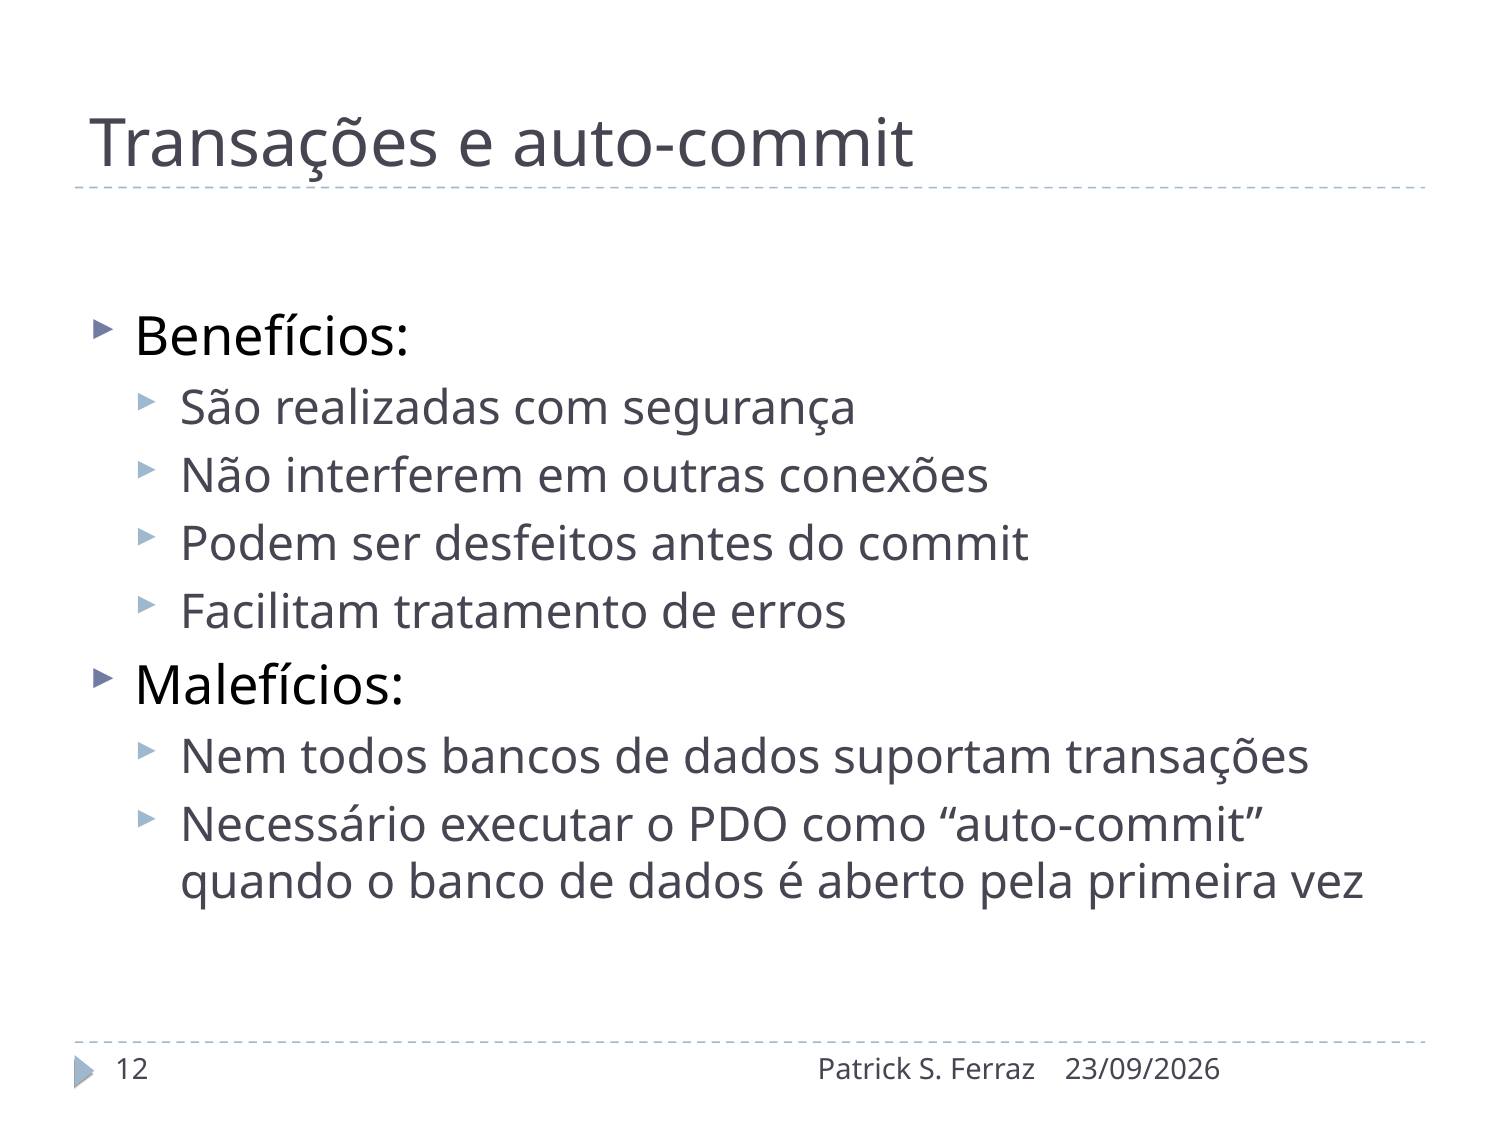

# Transações e auto-commit
Benefícios:
São realizadas com segurança
Não interferem em outras conexões
Podem ser desfeitos antes do commit
Facilitam tratamento de erros
Malefícios:
Nem todos bancos de dados suportam transações
Necessário executar o PDO como “auto-commit” quando o banco de dados é aberto pela primeira vez
Patrick S. Ferraz